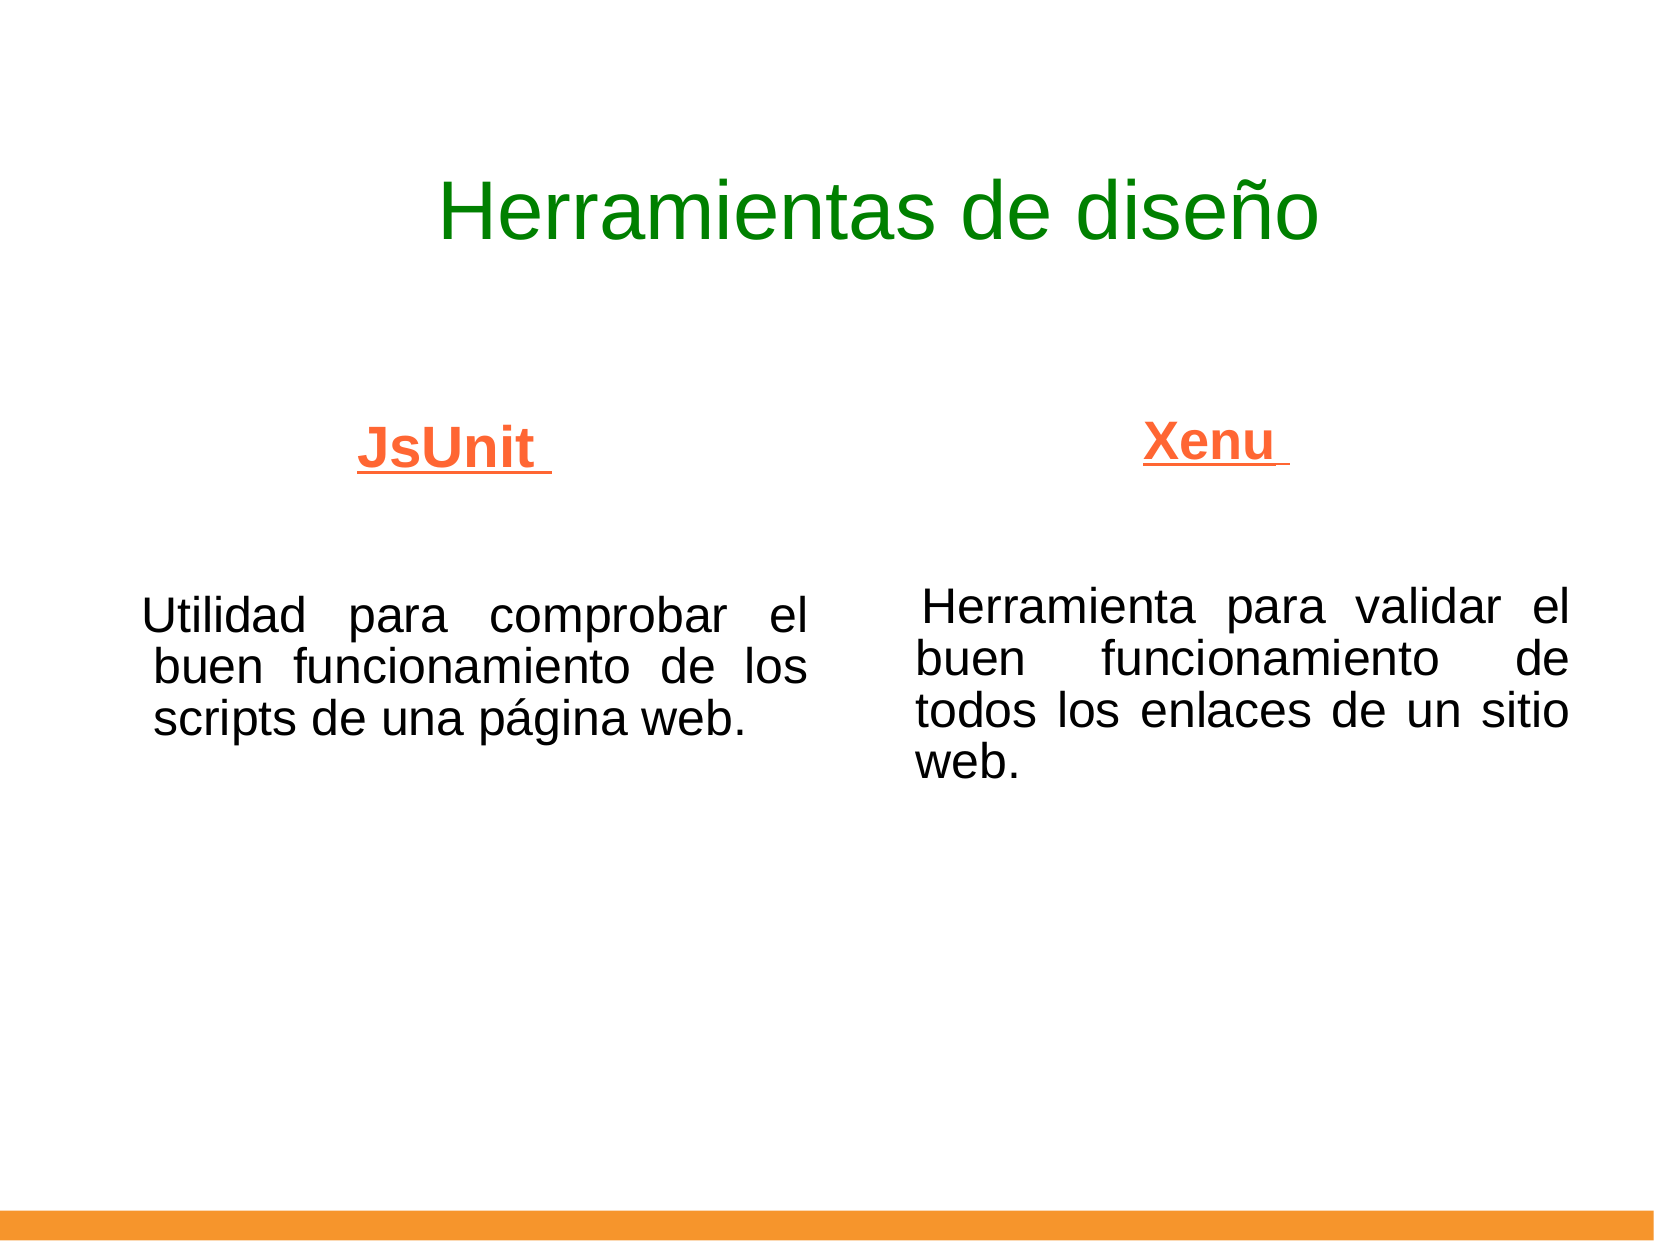

# Herramientas de diseño
JsUnit
 Utilidad para comprobar el buen funcionamiento de los scripts de una página web.
Xenu
 Herramienta para validar el buen funcionamiento de todos los enlaces de un sitio web.